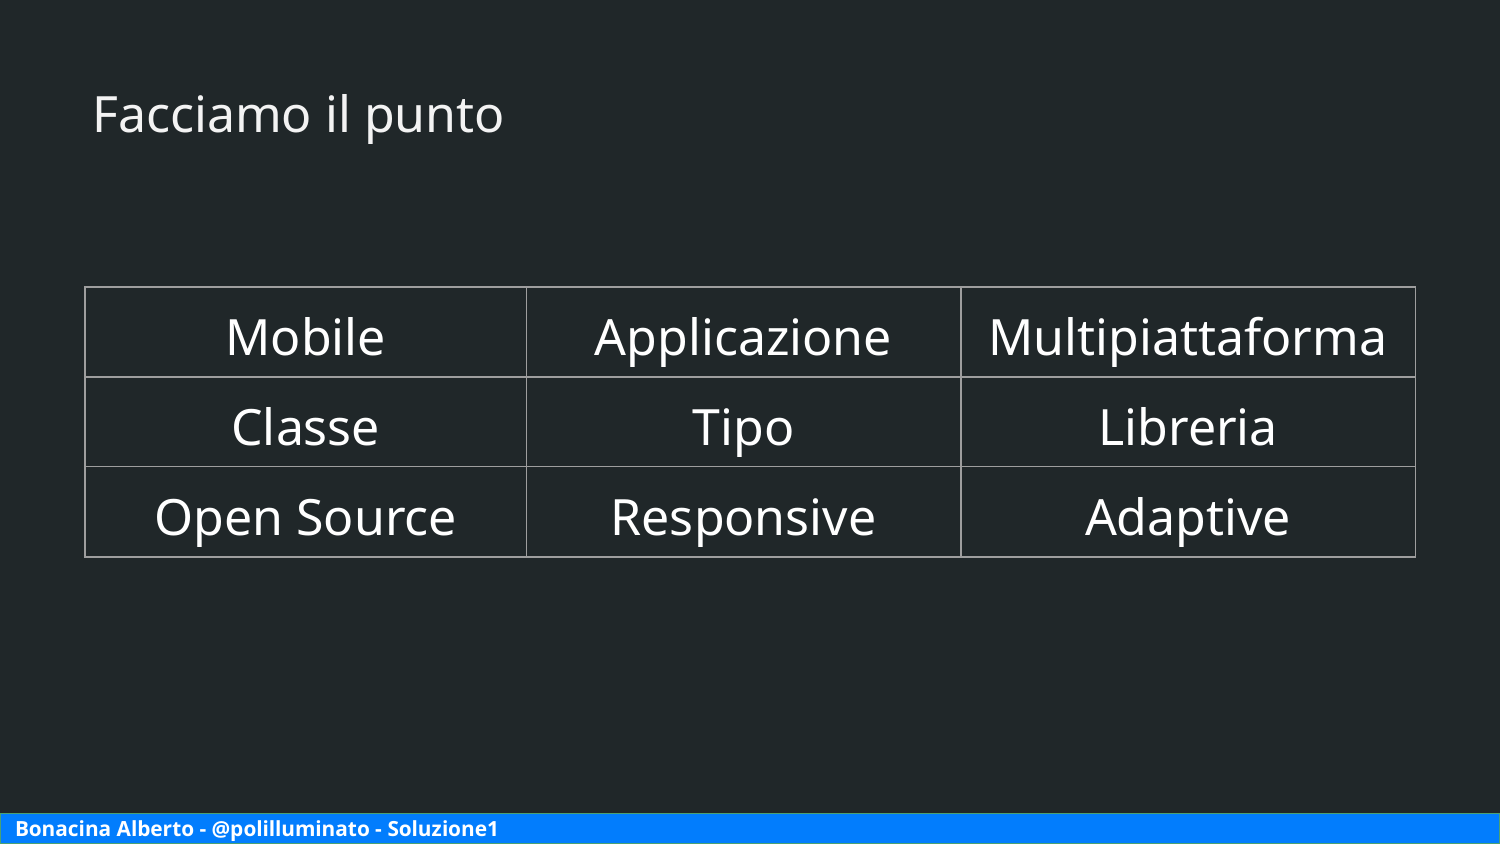

Facciamo il punto
| Mobile | Applicazione | Multipiattaforma |
| --- | --- | --- |
| Classe | Tipo | Libreria |
| Open Source | Responsive | Adaptive |
Bonacina Alberto - @polilluminato - Soluzione1